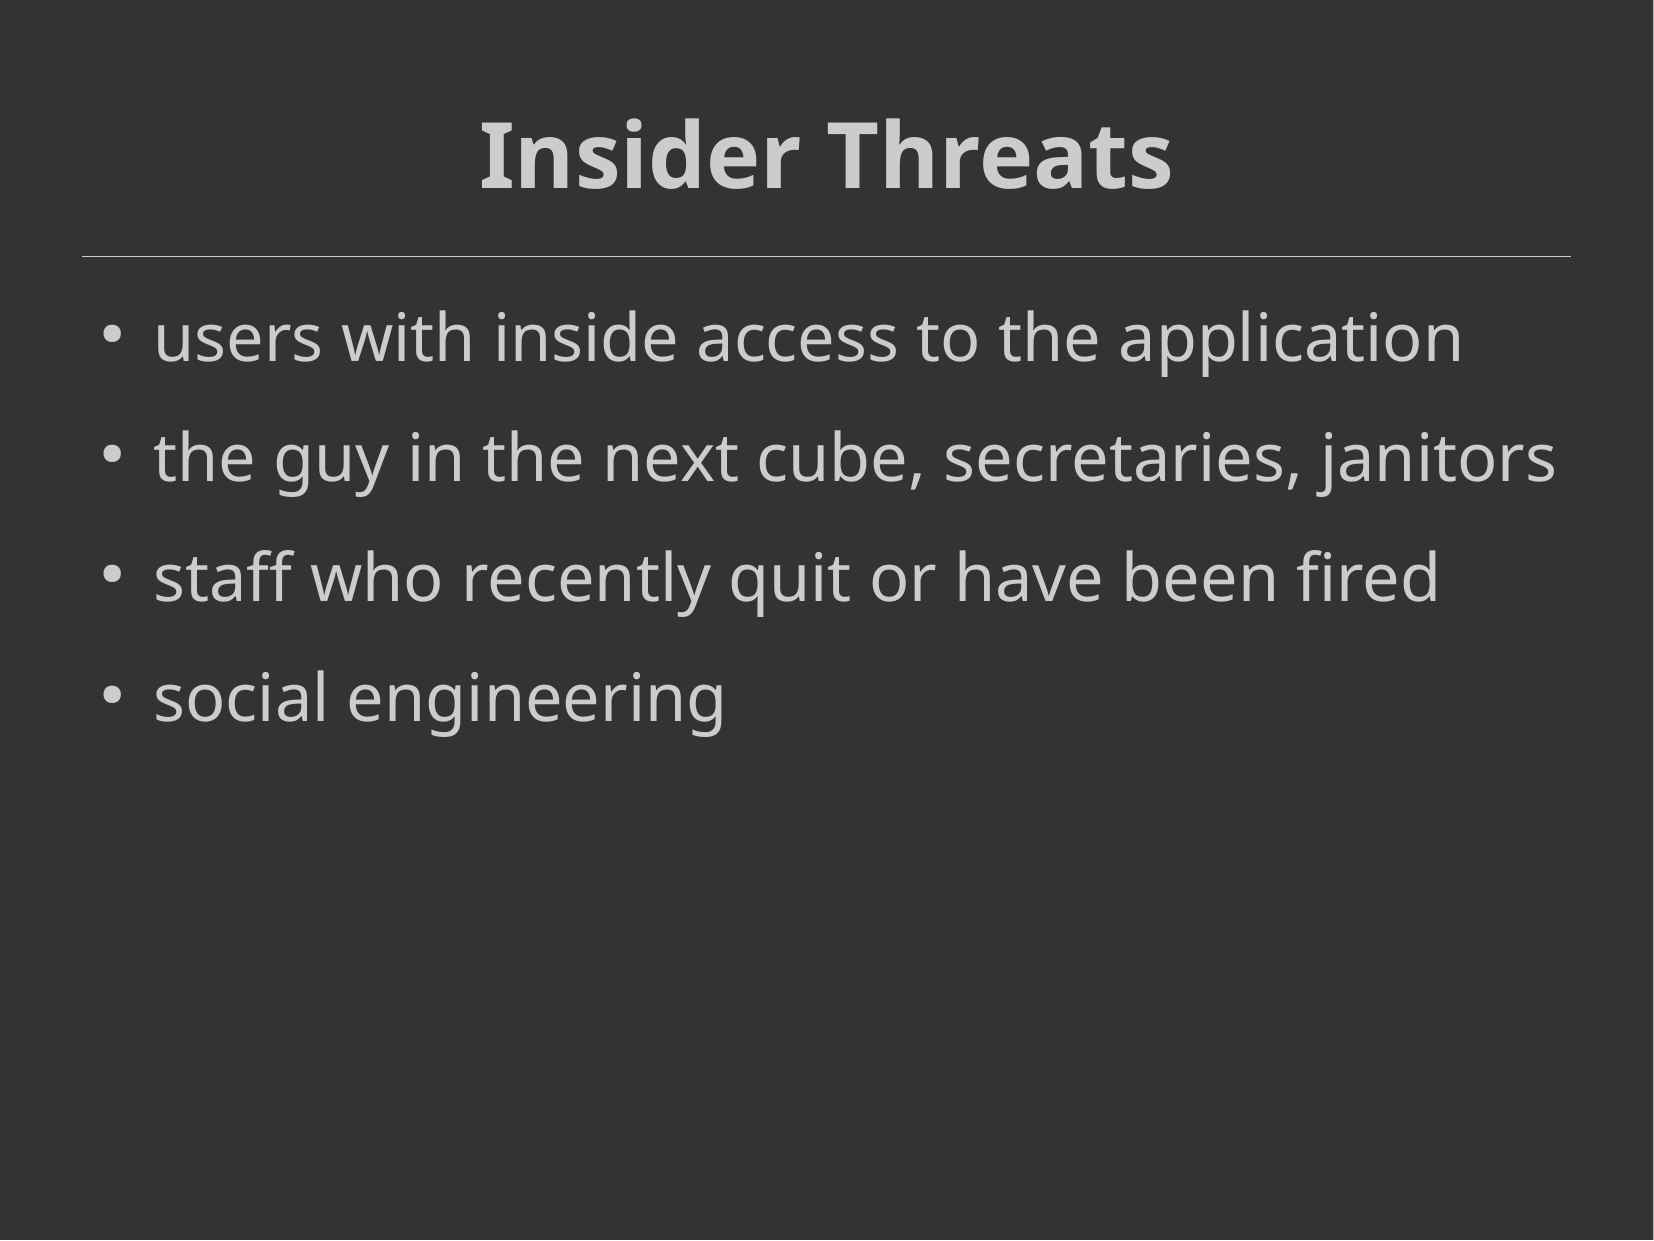

# Insider Threats
users with inside access to the application
the guy in the next cube, secretaries, janitors
staff who recently quit or have been fired
social engineering